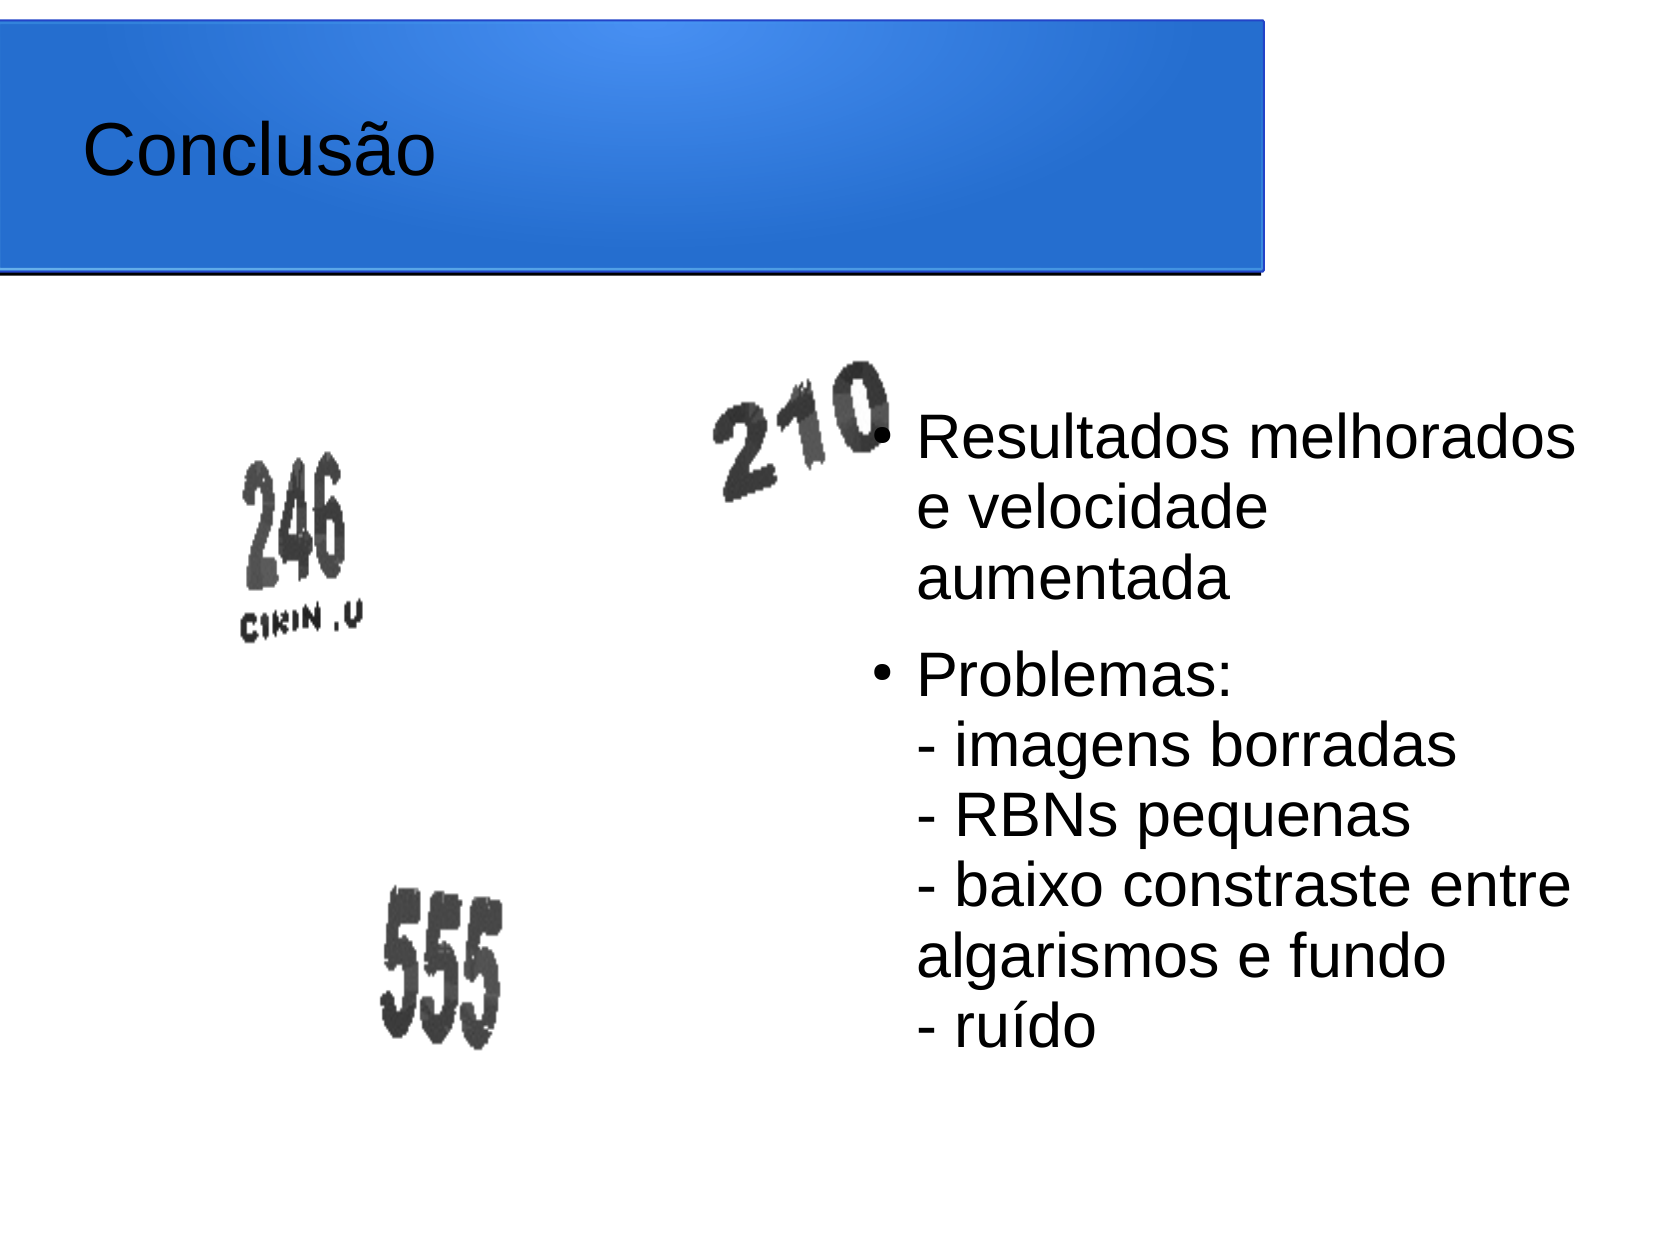

# Conclusão
Resultados melhorados e velocidade aumentada
Problemas:
- imagens borradas
- RBNs pequenas
- baixo constraste entre algarismos e fundo
- ruído